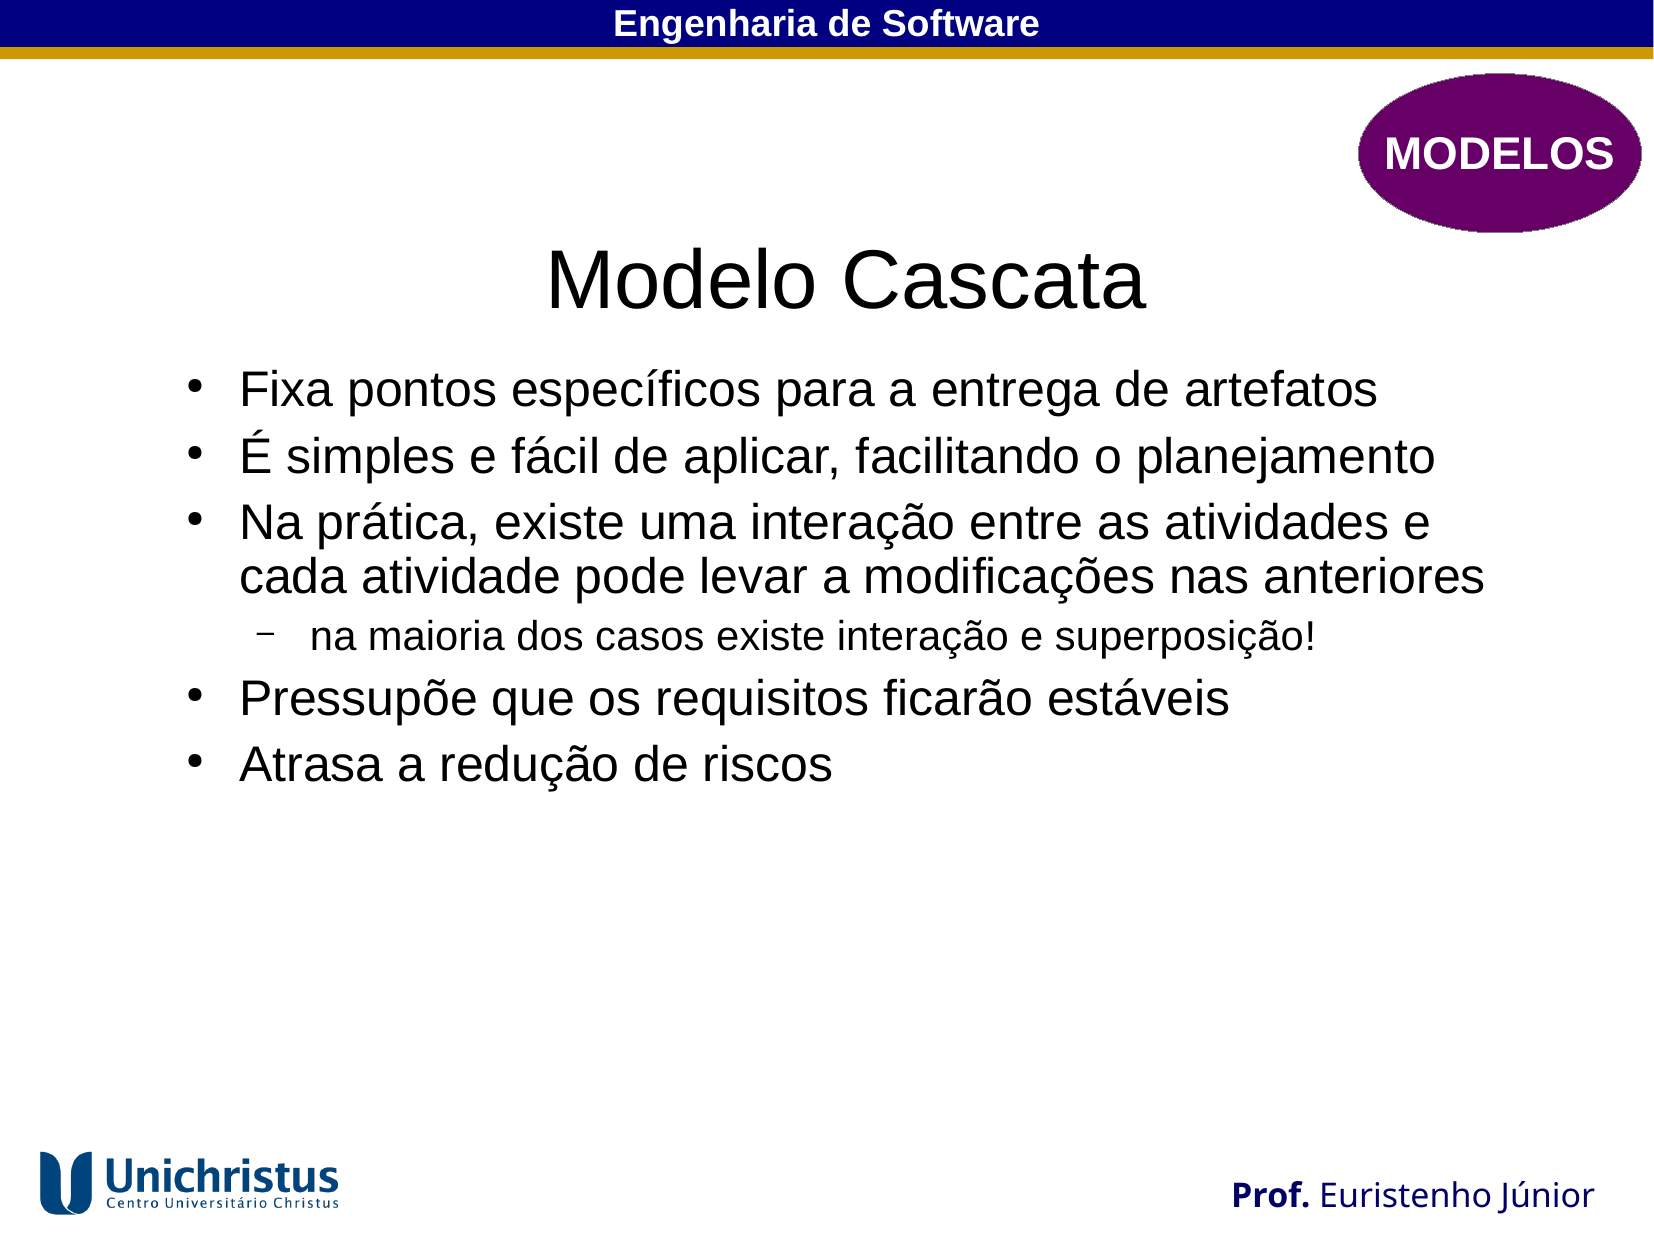

Engenharia de Software
MODELOS
# Modelo Cascata
Fixa pontos específicos para a entrega de artefatos
É simples e fácil de aplicar, facilitando o planejamento
Na prática, existe uma interação entre as atividades e cada atividade pode levar a modificações nas anteriores
na maioria dos casos existe interação e superposição!
Pressupõe que os requisitos ficarão estáveis
Atrasa a redução de riscos
Prof. Euristenho Júnior